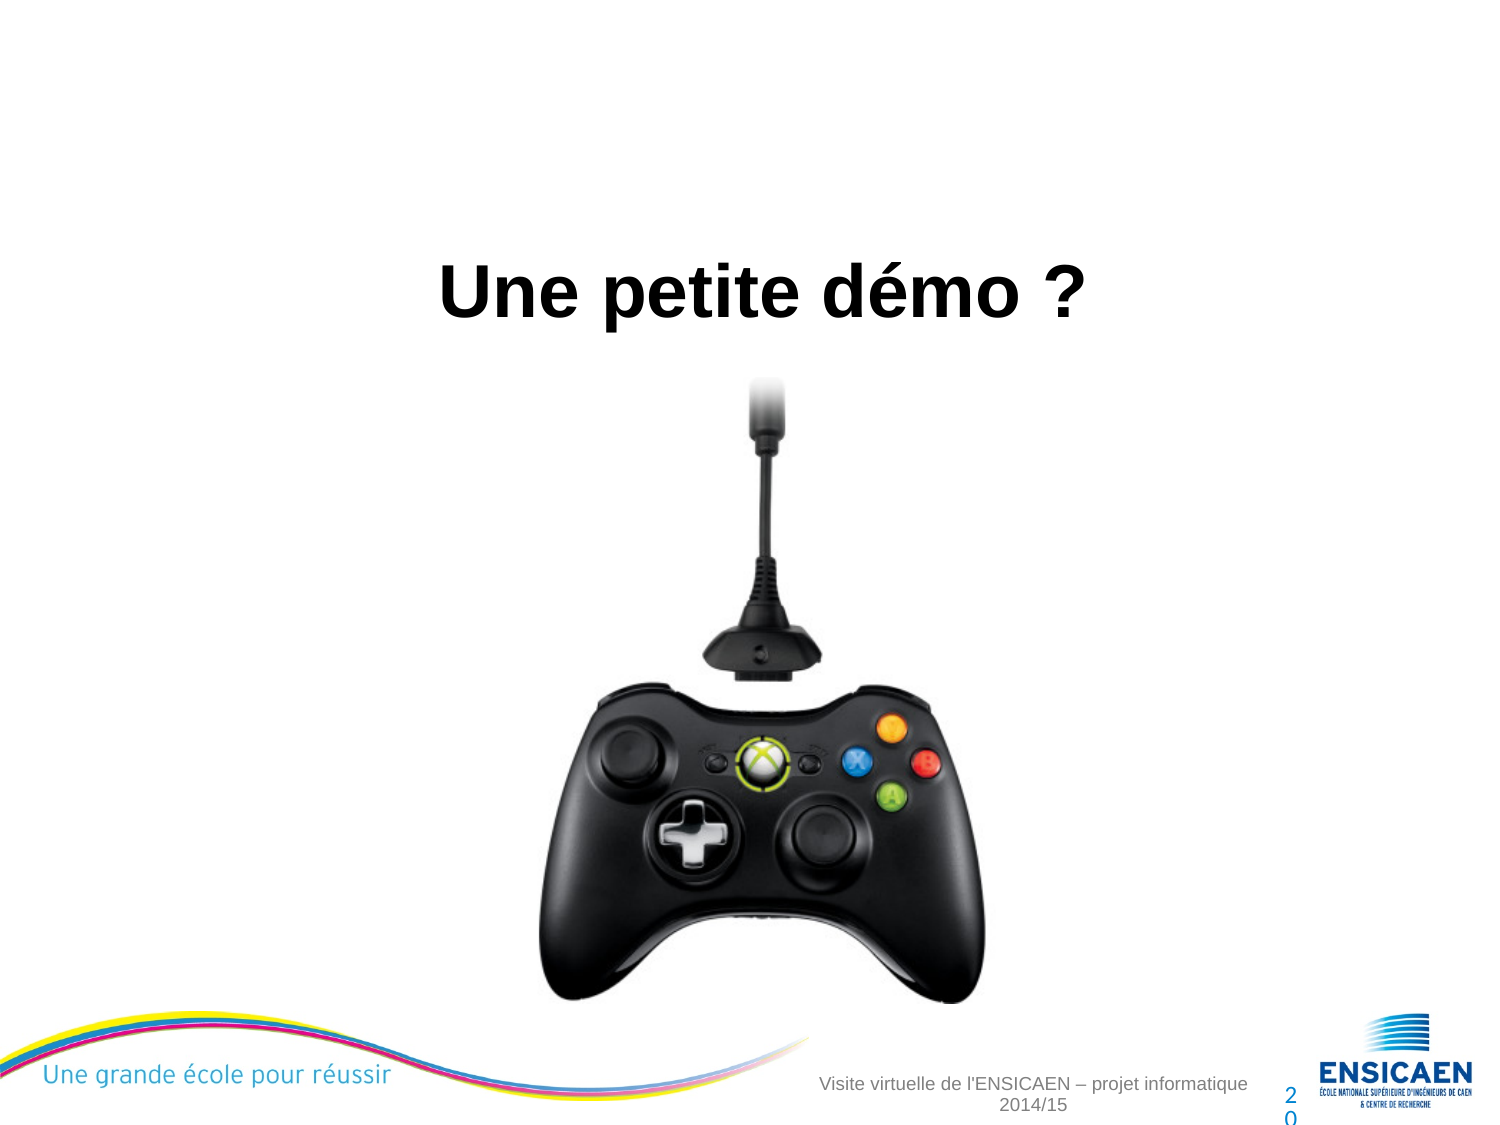

# Une petite démo ?
Visite virtuelle de l'ENSICAEN – projet informatique 2014/15